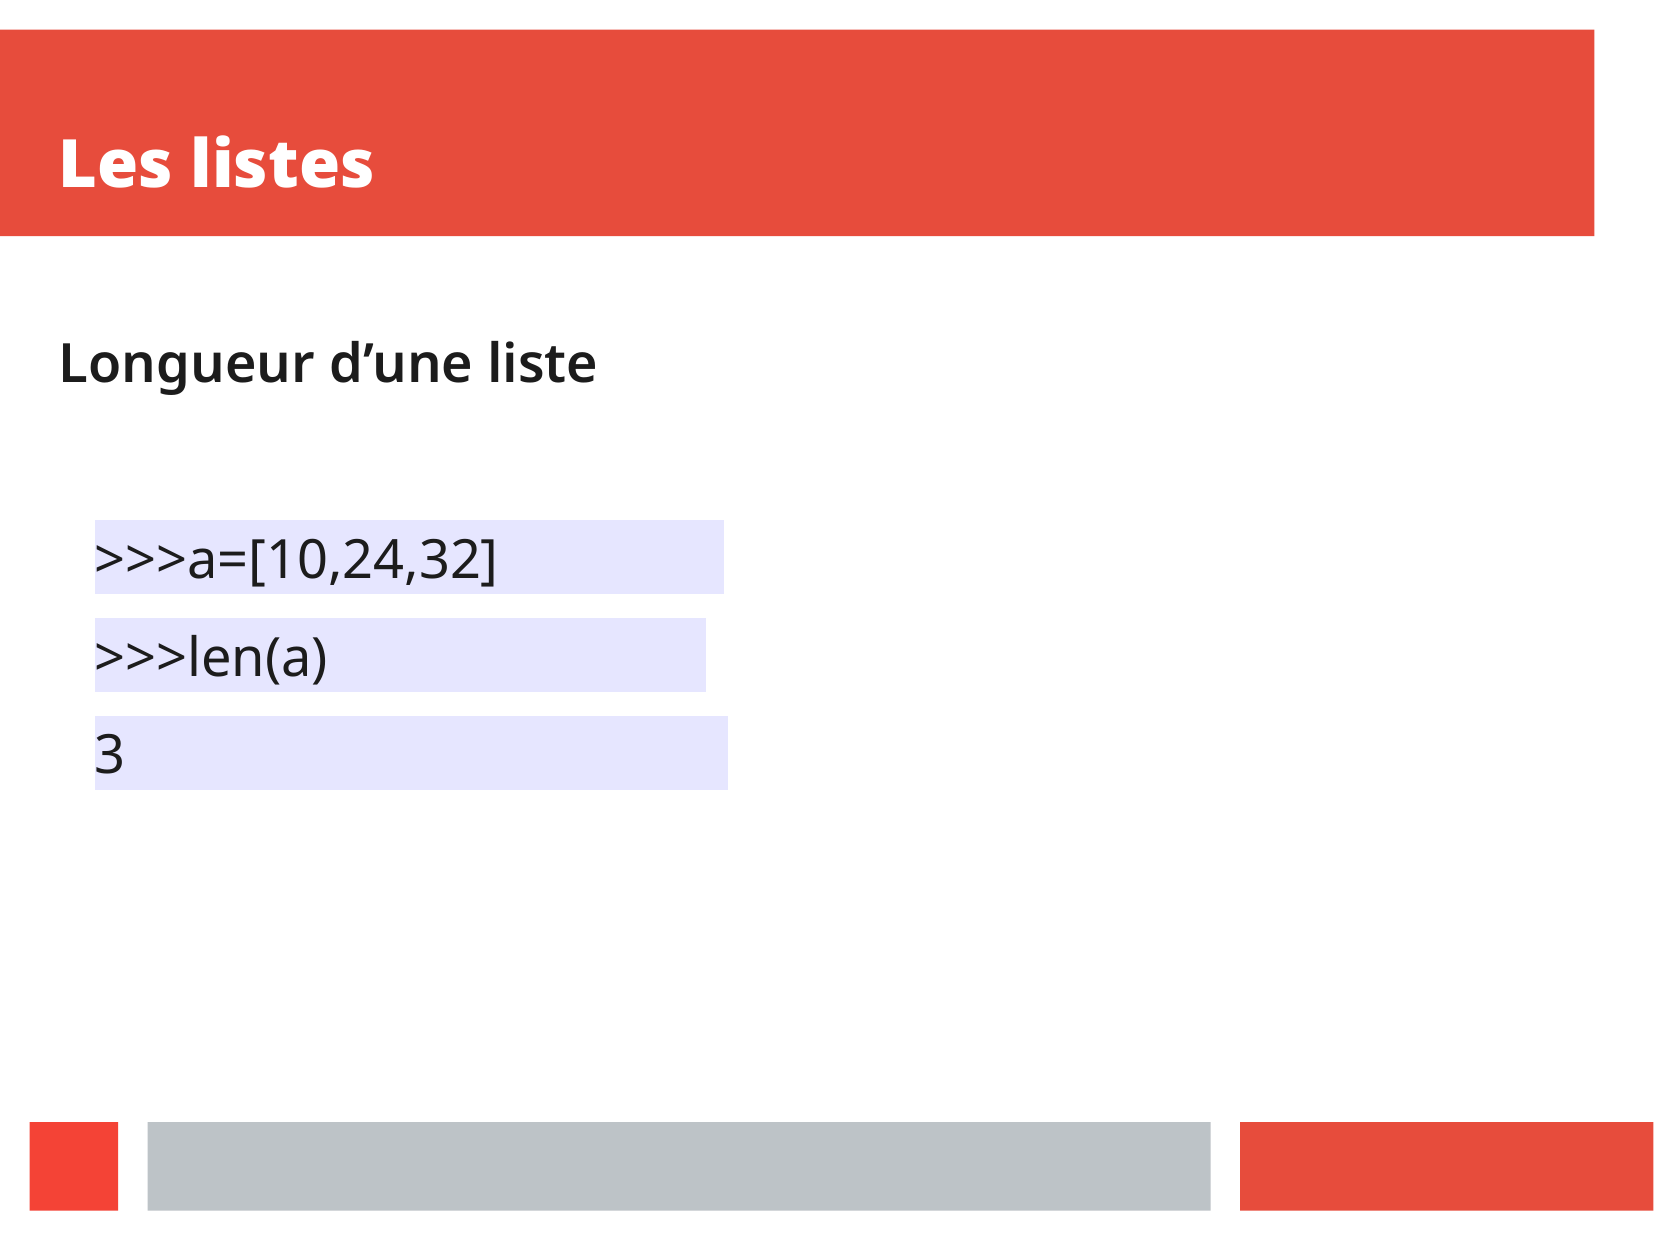

# Les listes
Longueur d’une liste
>>>a=[10,24,32]
>>>len(a)
3